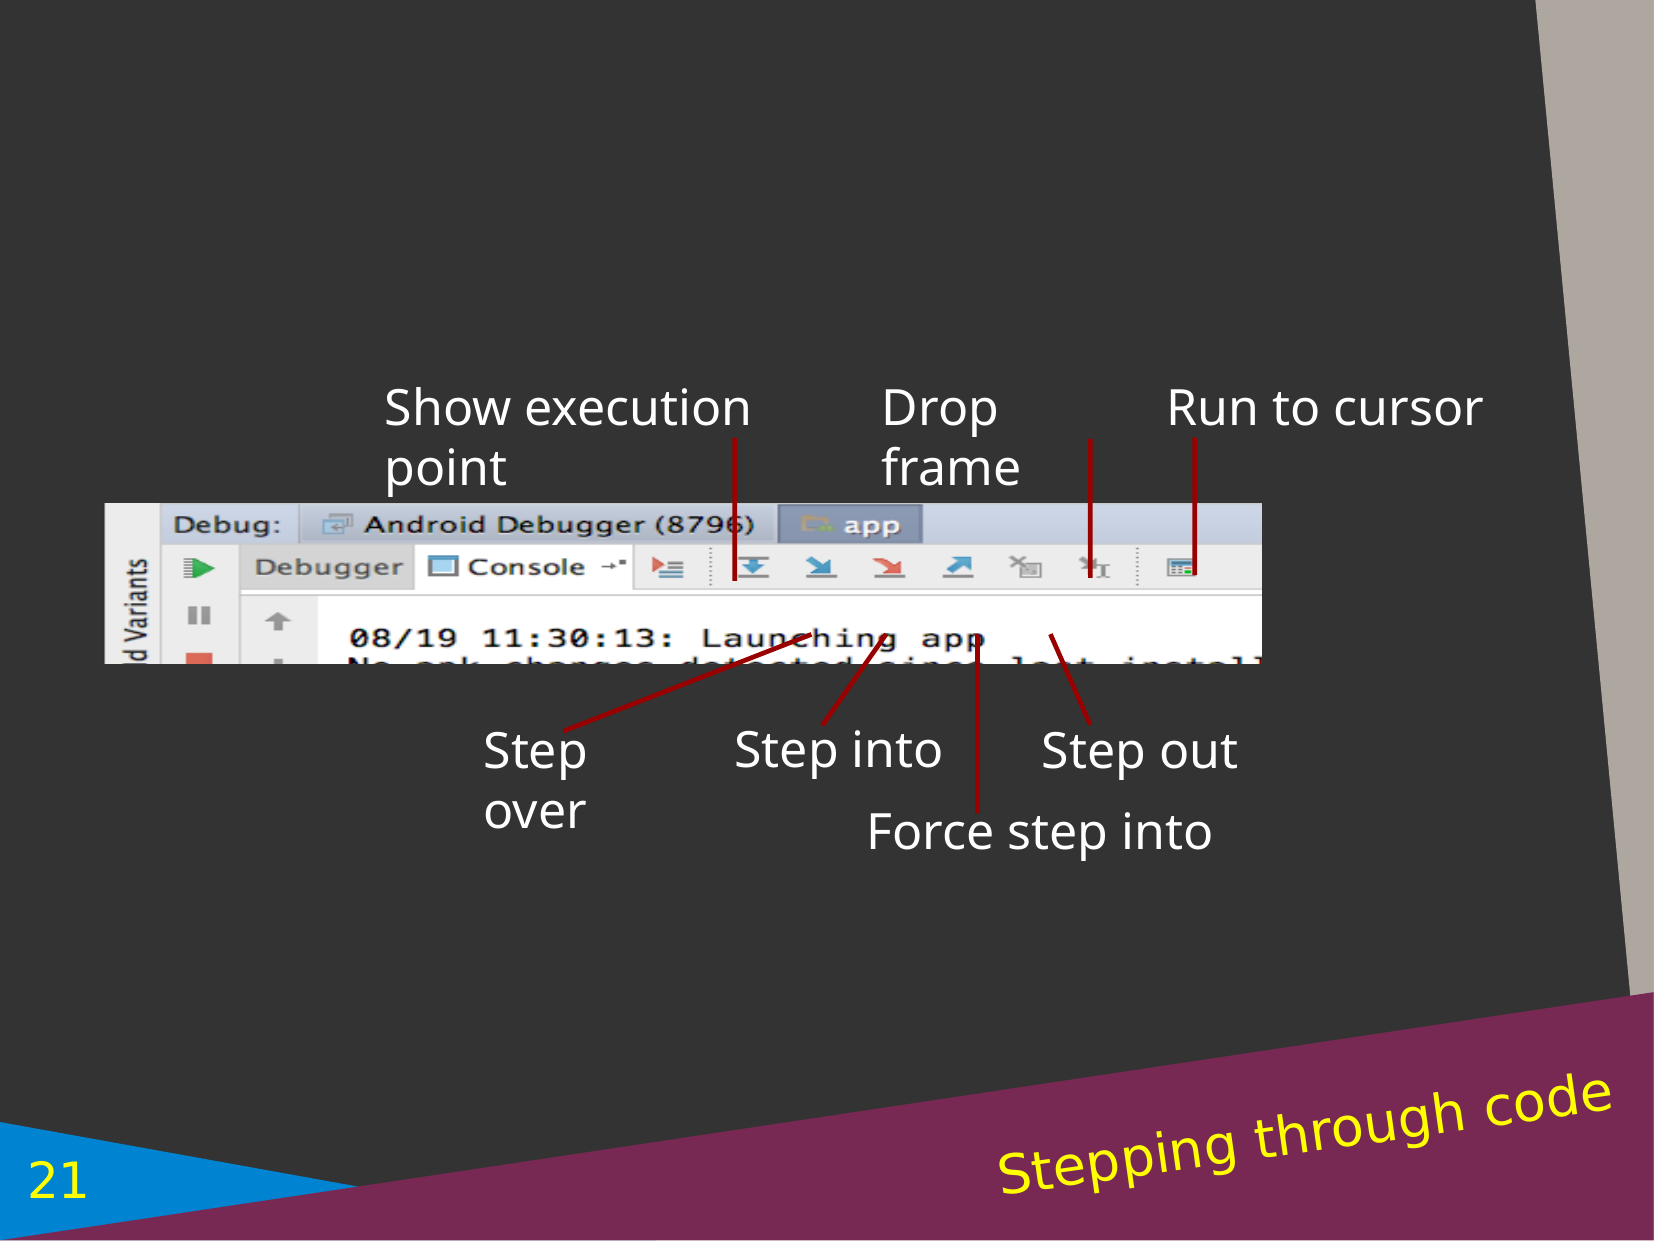

Show execution point
Drop frame
Run to cursor
Step into
Step over
Step out
Force step into
# Stepping through code
21